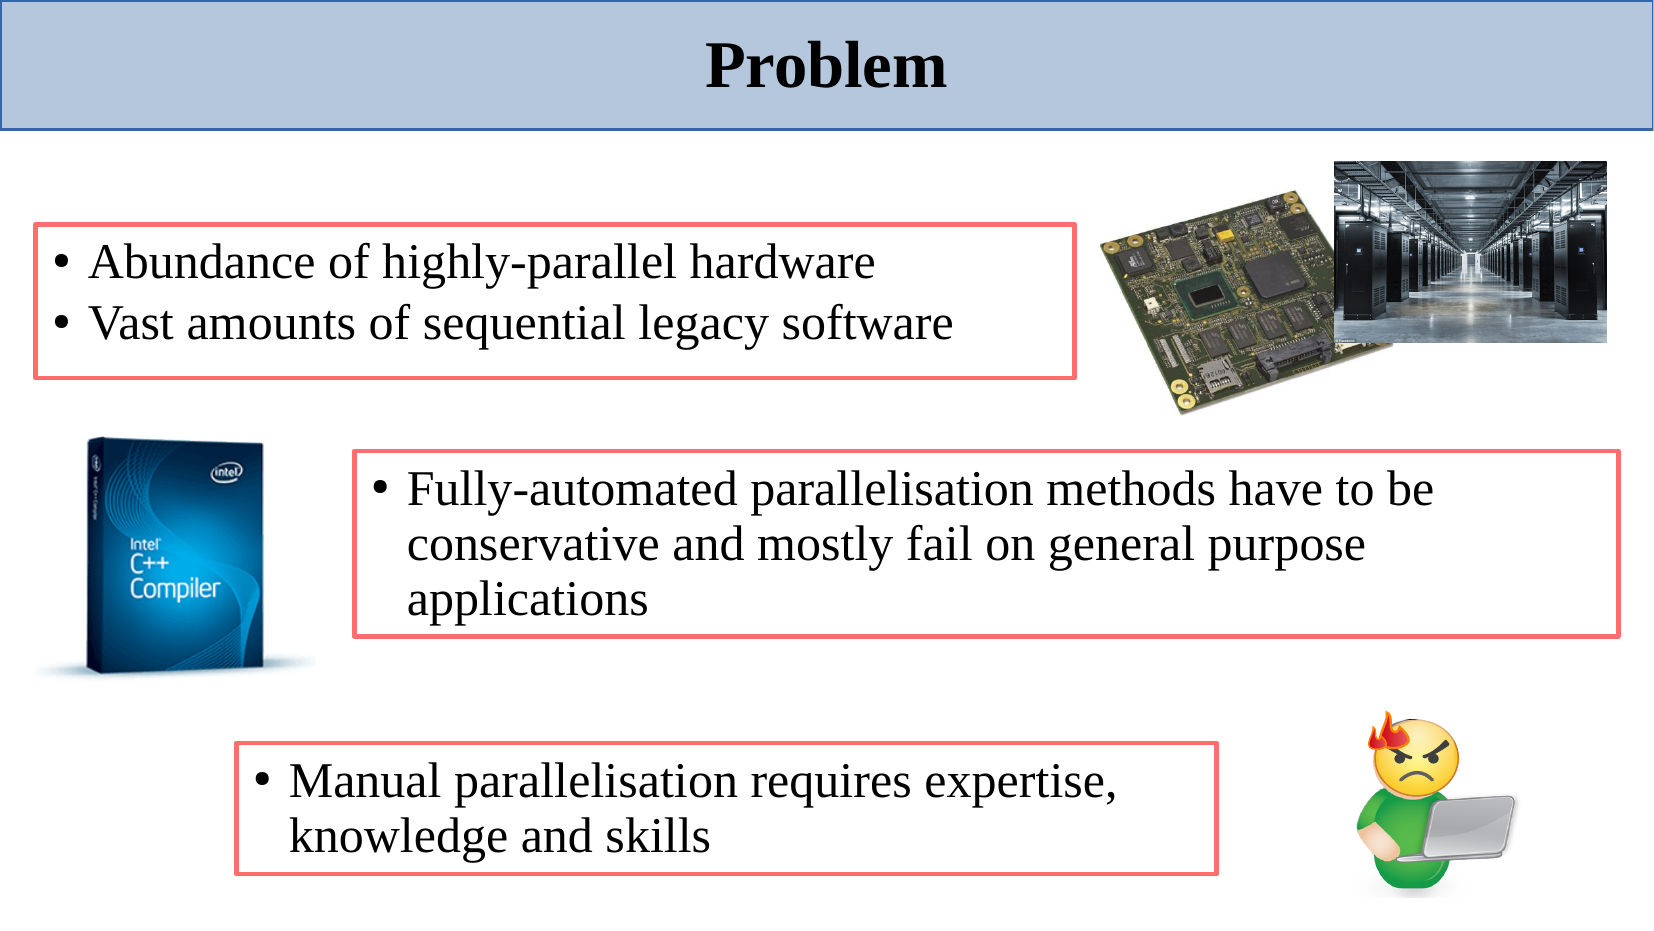

# Problem
Abundance of highly-parallel hardware
Vast amounts of sequential legacy software
Fully-automated parallelisation methods have to be conservative and mostly fail on general purpose applications
Manual parallelisation requires expertise, knowledge and skills